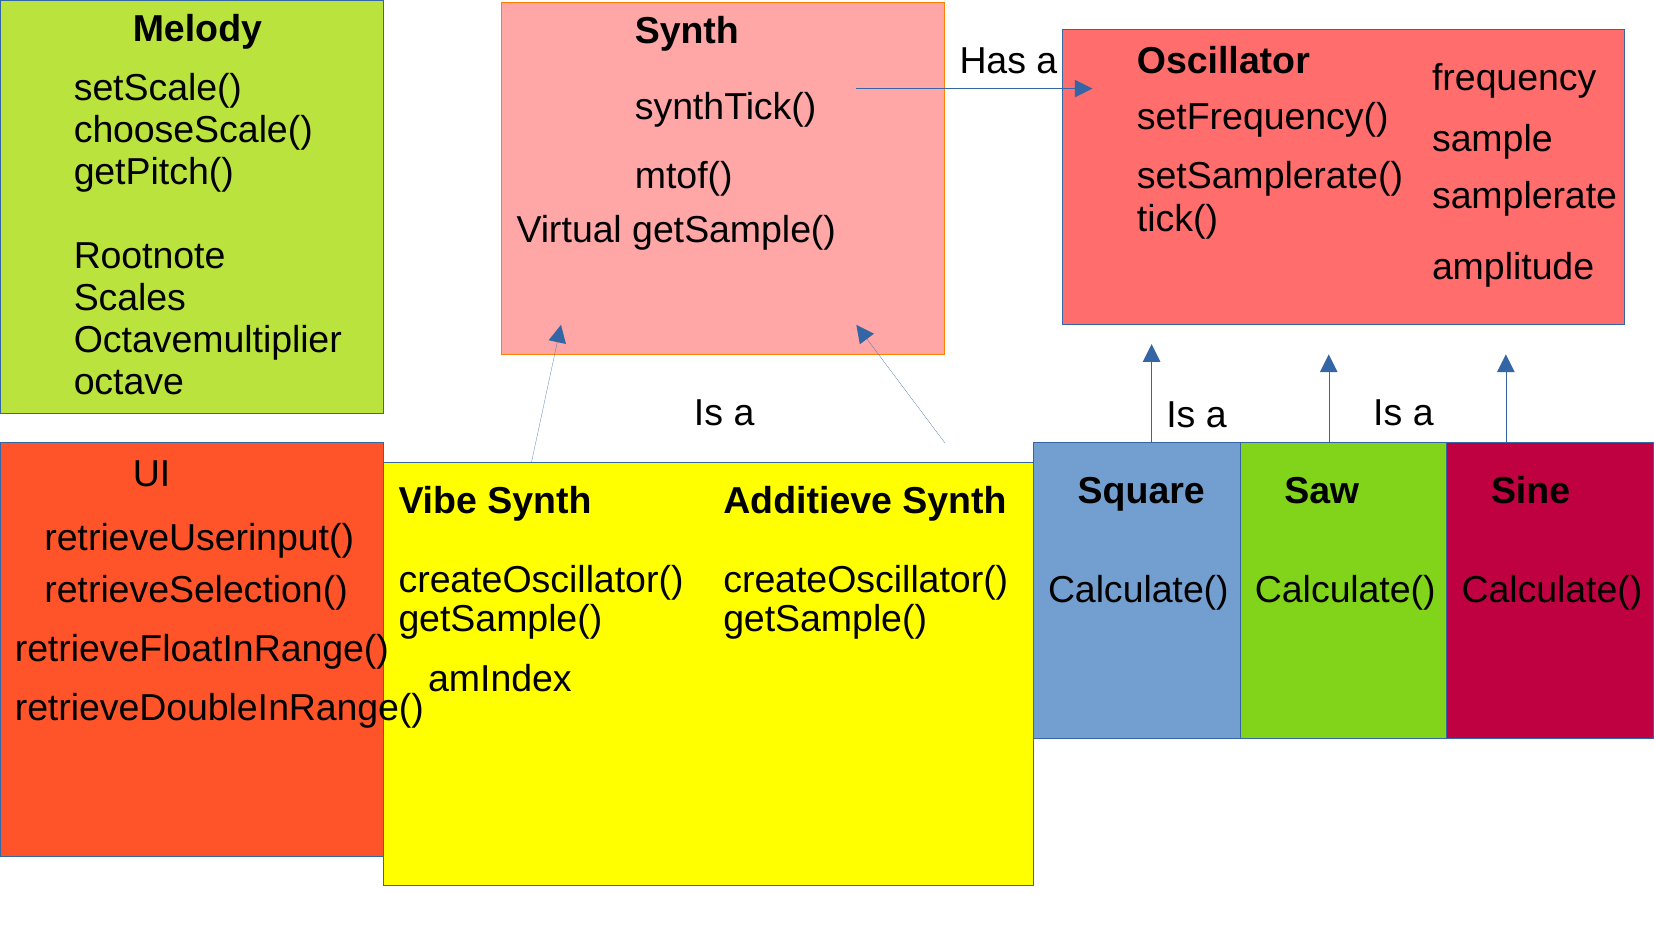

Melody
Synth
Has a
Oscillator
frequency
setScale()
chooseScale()
getPitch()
Rootnote
Scales
Octavemultiplier
octave
synthTick()
setFrequency()
sample
mtof()
setSamplerate()
samplerate
tick()
Virtual getSample()
amplitude
Is a
Is a
Is a
UI
Square
Saw
Sine
Vibe Synth
Additieve Synth
retrieveUserinput()
createOscillator()
createOscillator()
retrieveSelection()
Calculate()
Calculate()
Calculate()
getSample()
getSample()
retrieveFloatInRange()
amIndex
retrieveDoubleInRange()